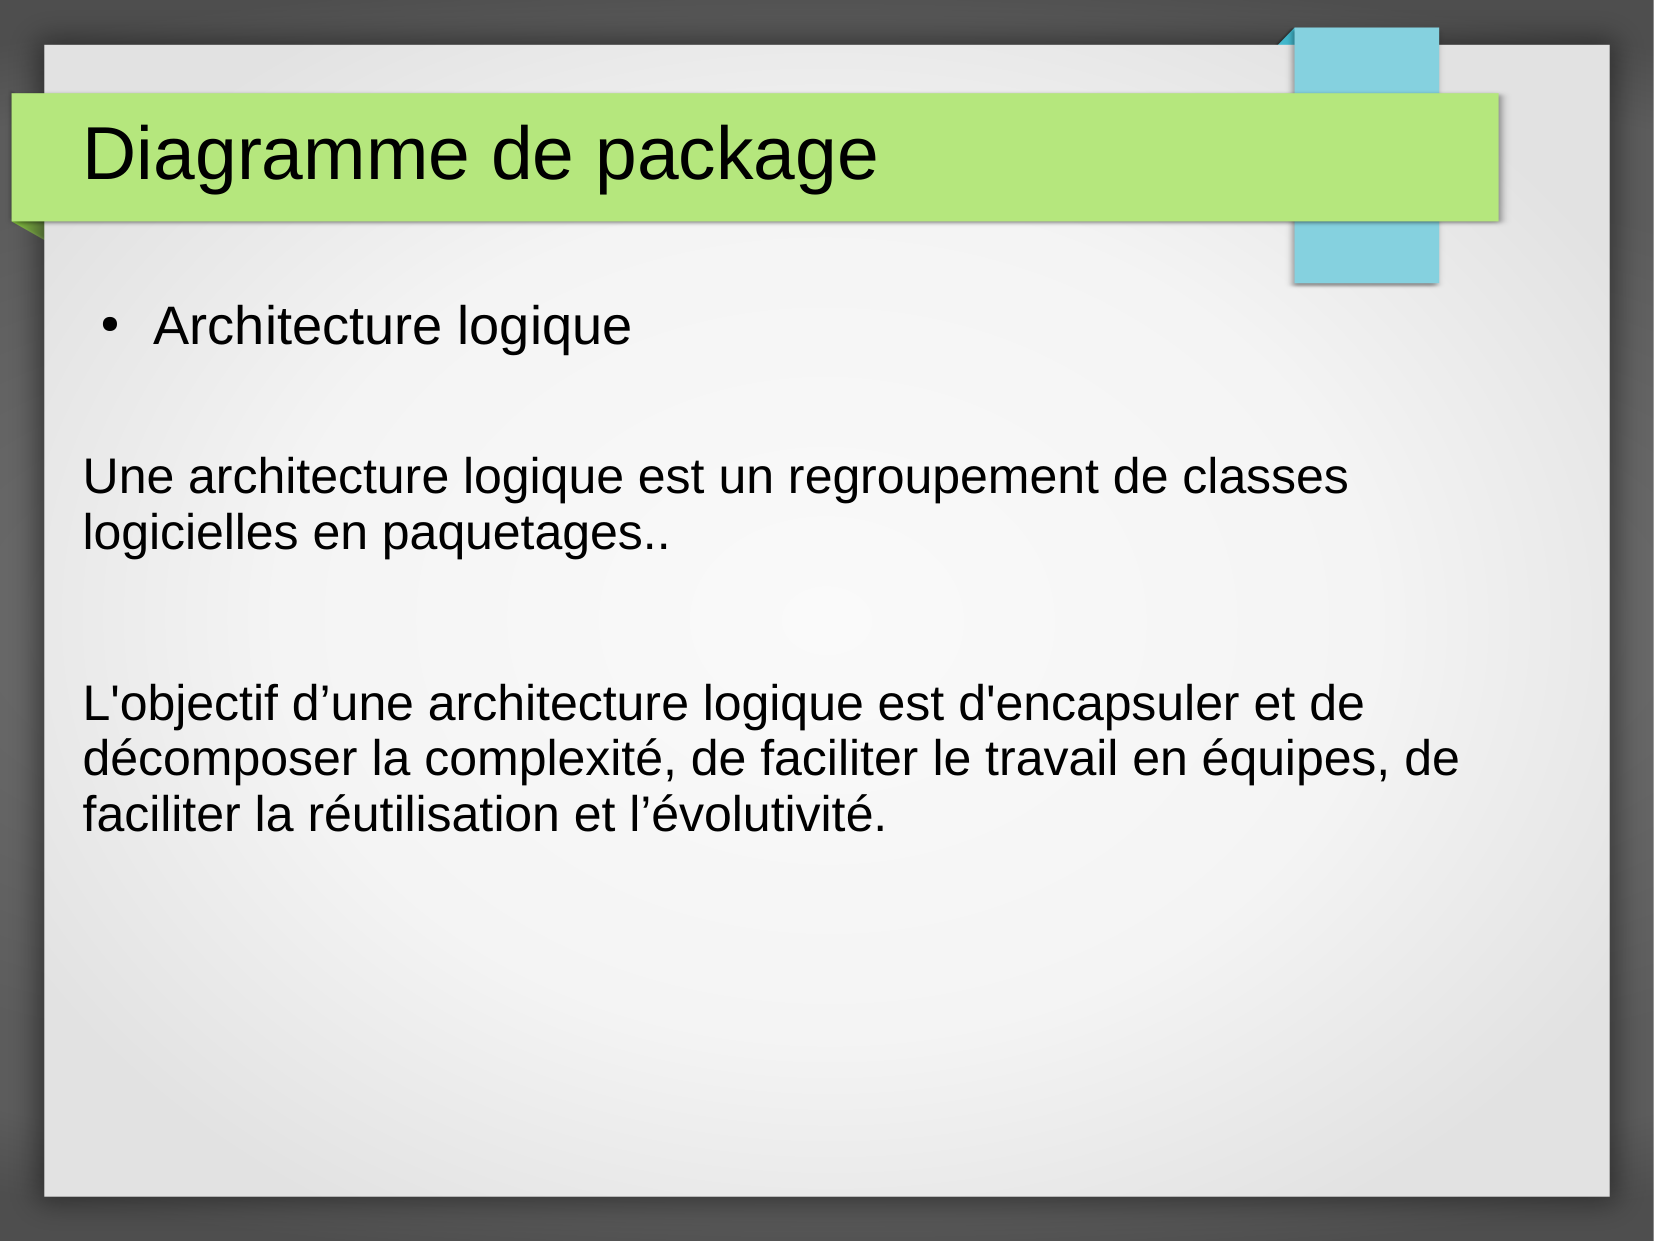

# Diagramme de package
Architecture logique
Une architecture logique est un regroupement de classes logicielles en paquetages..
L'objectif d’une architecture logique est d'encapsuler et de décomposer la complexité, de faciliter le travail en équipes, de faciliter la réutilisation et l’évolutivité.